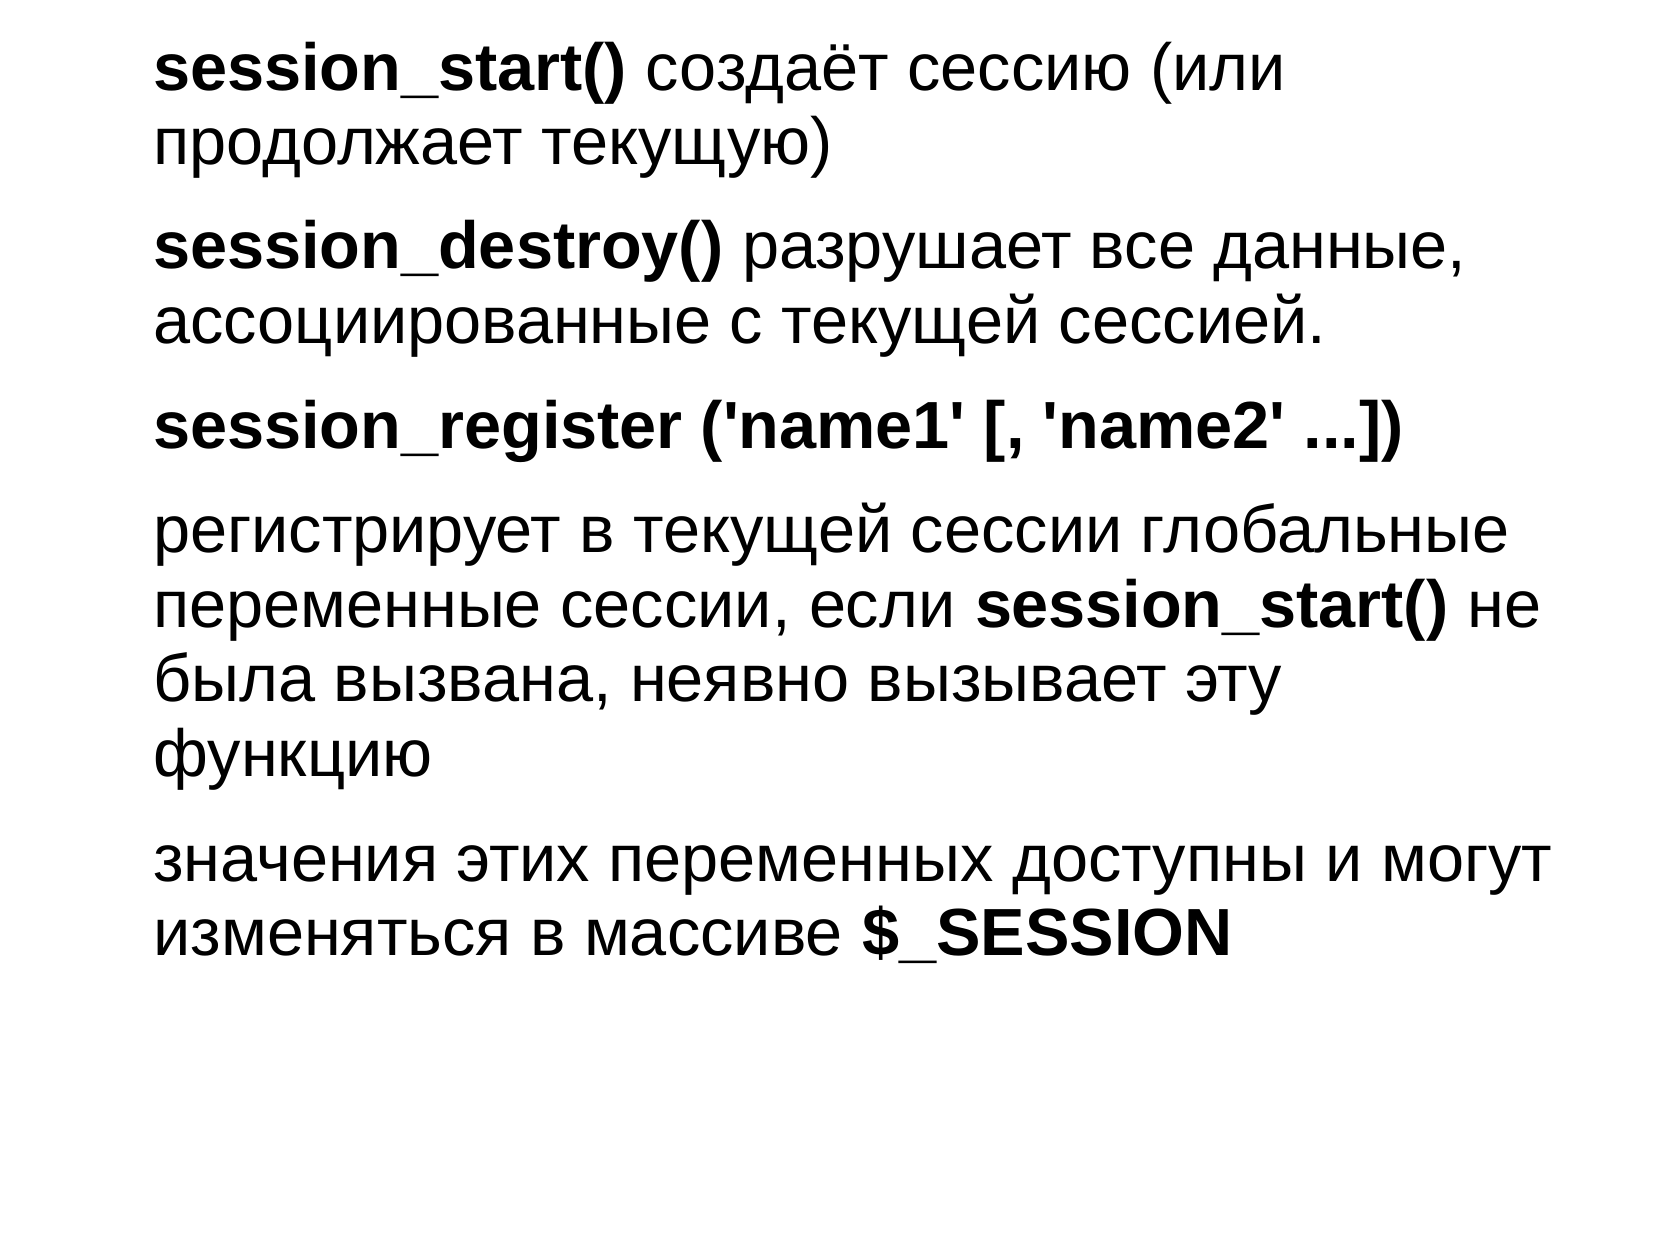

# session_start() создаёт сессию (или продолжает текущую)
session_destroy() разрушает все данные, ассоциированные с текущей сессией.
session_register ('name1' [, 'name2' ...])
регистрирует в текущей сессии глобальные переменные сессии, если session_start() не была вызвана, неявно вызывает эту функцию
значения этих переменных доступны и могут изменяться в массиве $_SESSION